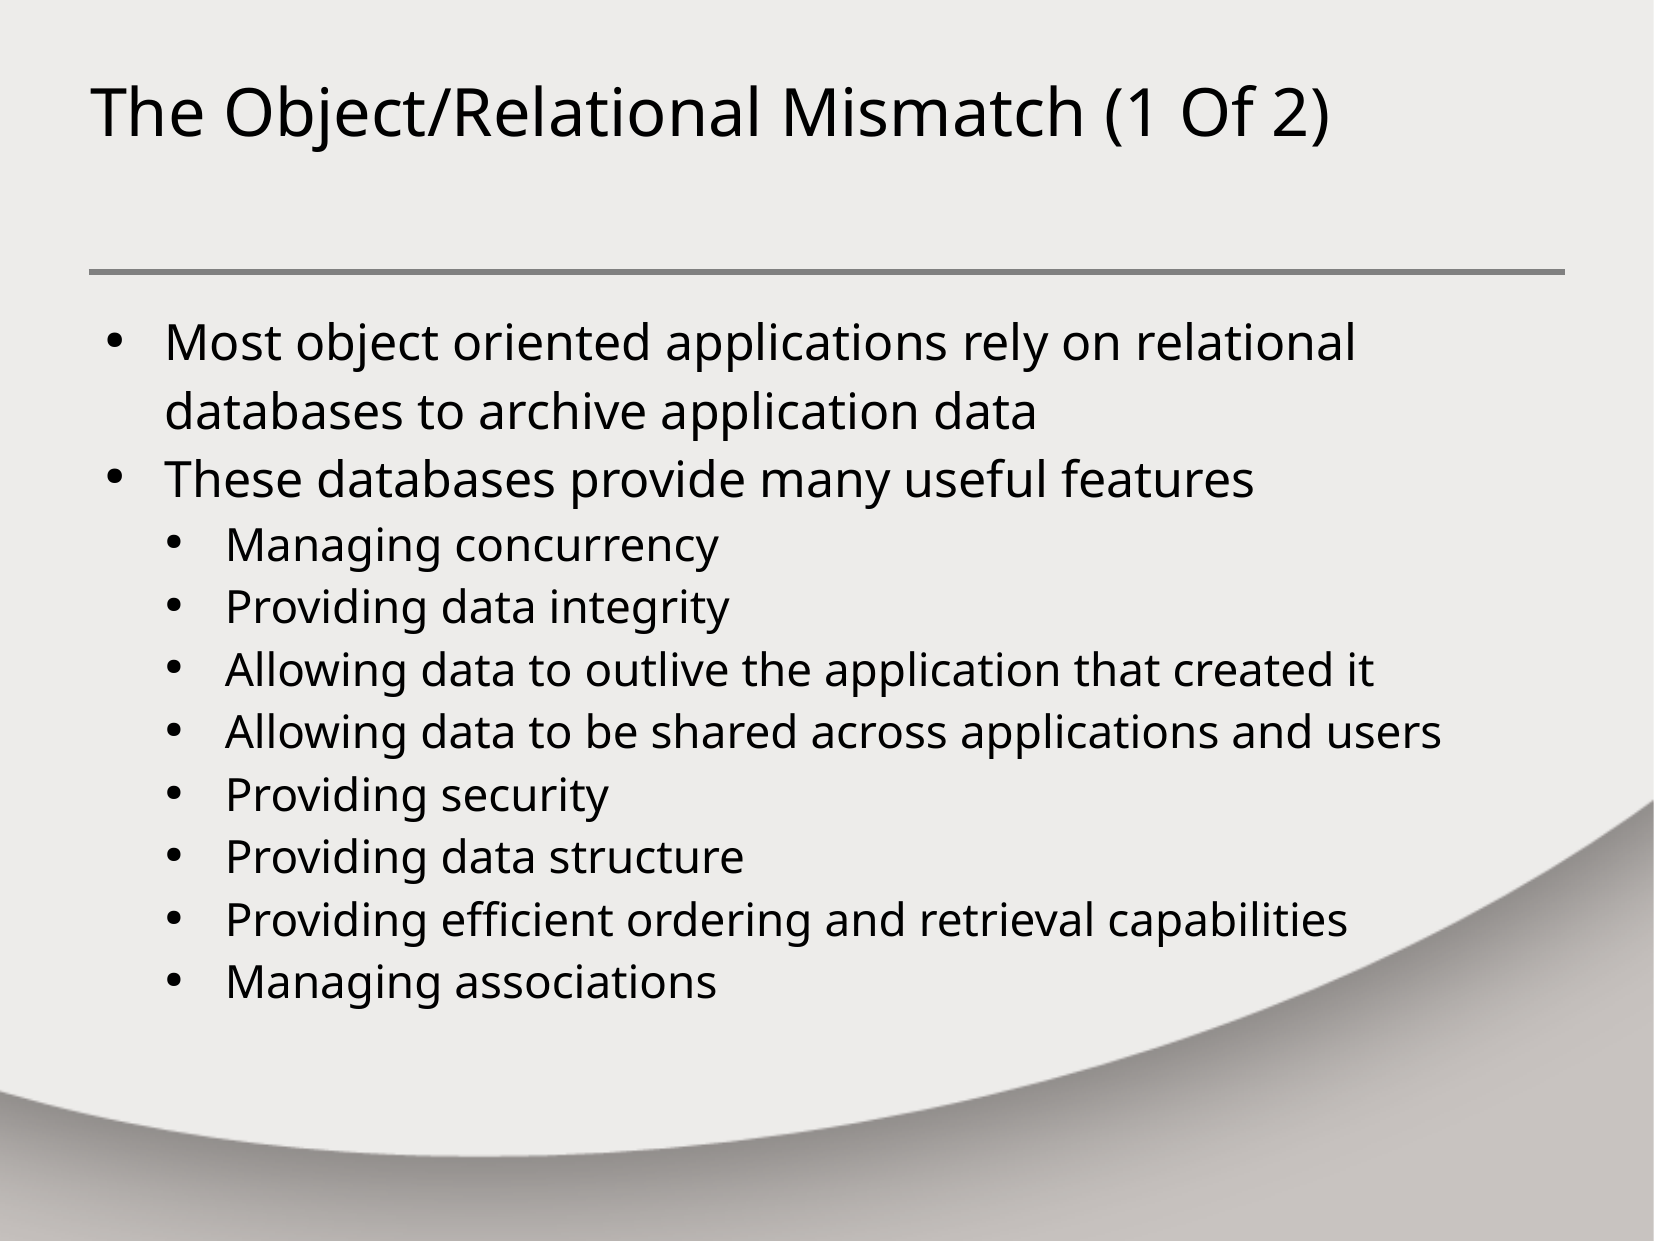

# The Object/Relational Mismatch (1 Of 2)
Most object oriented applications rely on relational databases to archive application data
These databases provide many useful features
Managing concurrency
Providing data integrity
Allowing data to outlive the application that created it
Allowing data to be shared across applications and users
Providing security
Providing data structure
Providing efficient ordering and retrieval capabilities
Managing associations